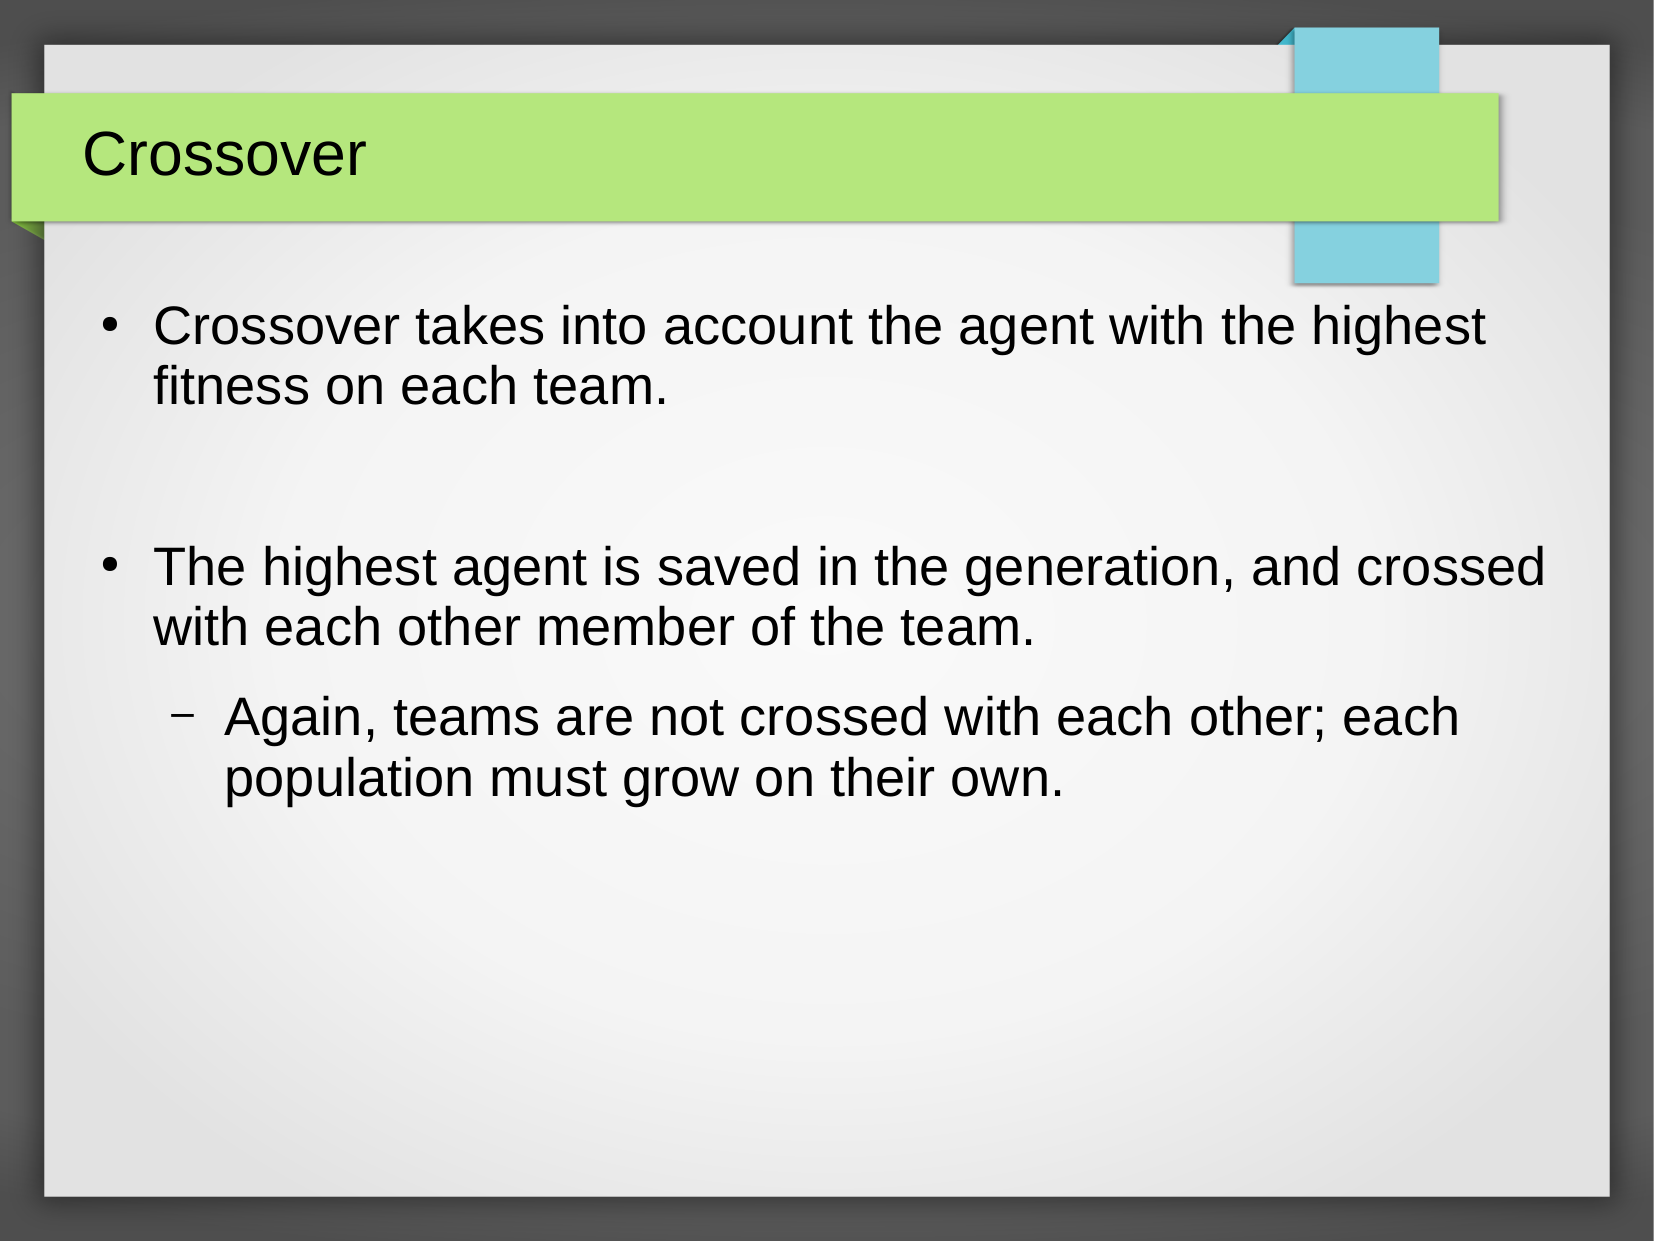

# Crossover
Crossover takes into account the agent with the highest fitness on each team.
The highest agent is saved in the generation, and crossed with each other member of the team.
Again, teams are not crossed with each other; each population must grow on their own.